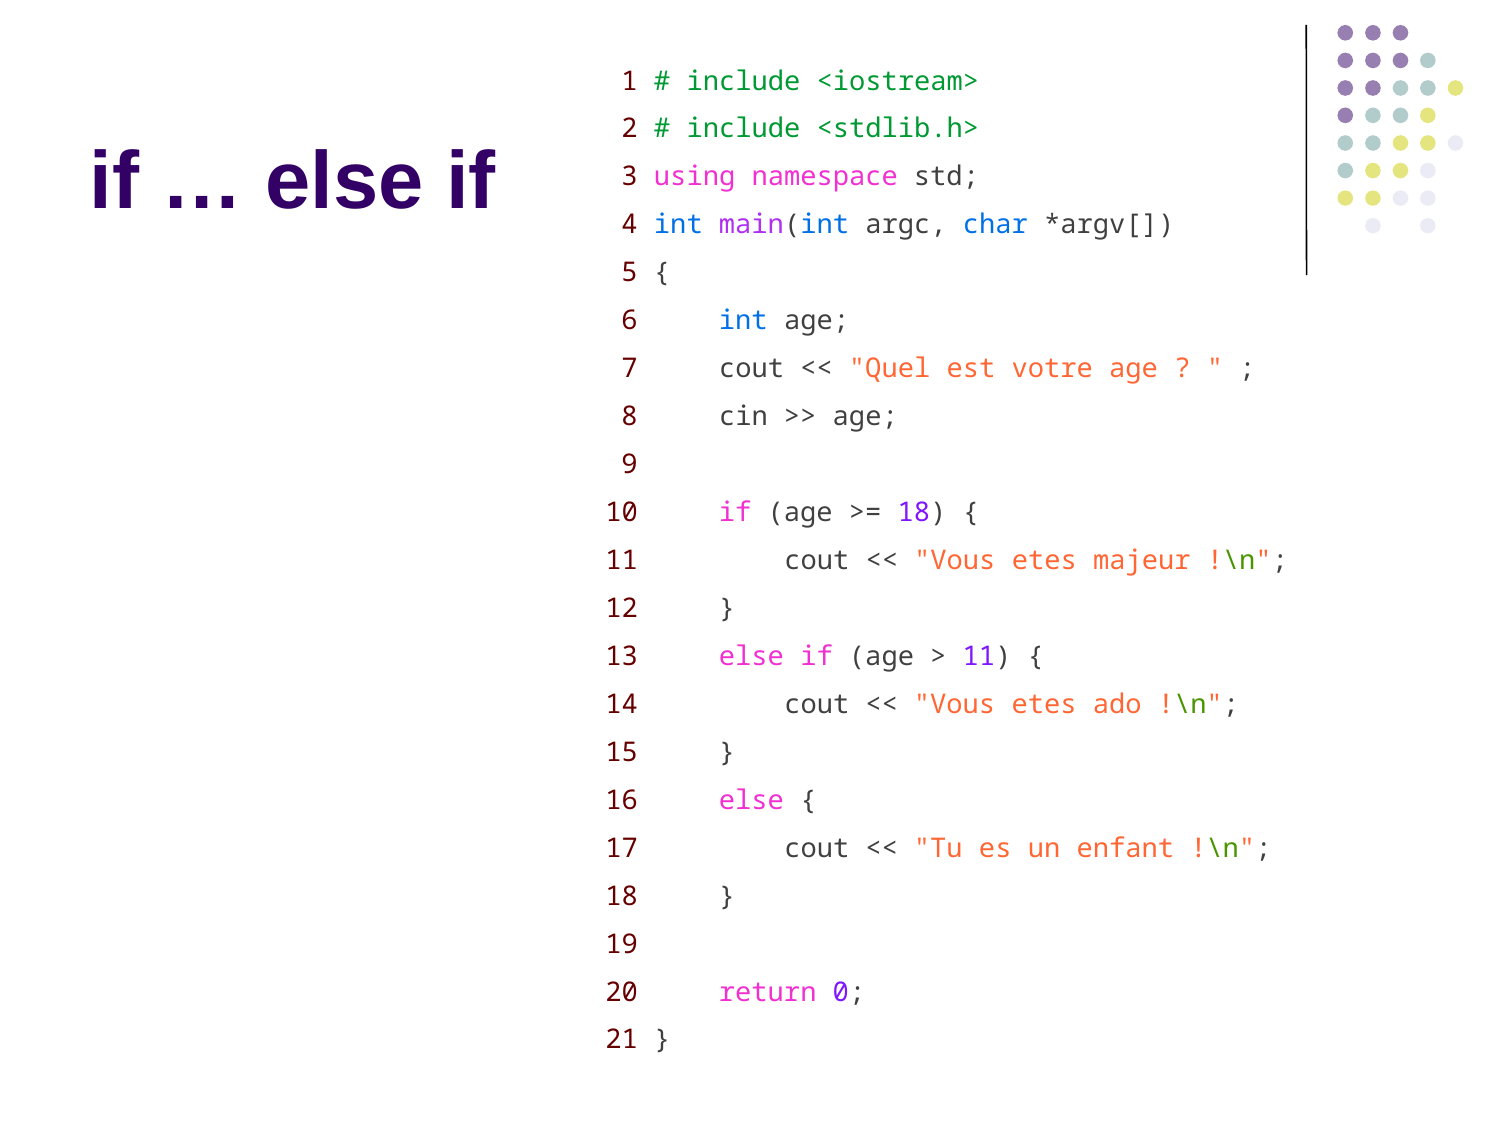

# if … else if
 1 # include <iostream>
 2 # include <stdlib.h>
 3 using namespace std;
 4 int main(int argc, char *argv[])
 5 {
 6 int age;
 7 cout << "Quel est votre age ? " ;
 8 cin >> age;
 9
10 if (age >= 18) {
11 cout << "Vous etes majeur !\n";
12 }
13 else if (age > 11) {
14 cout << "Vous etes ado !\n";
15 }
16 else {
17 cout << "Tu es un enfant !\n";
18 }
19
20 return 0;
21 }